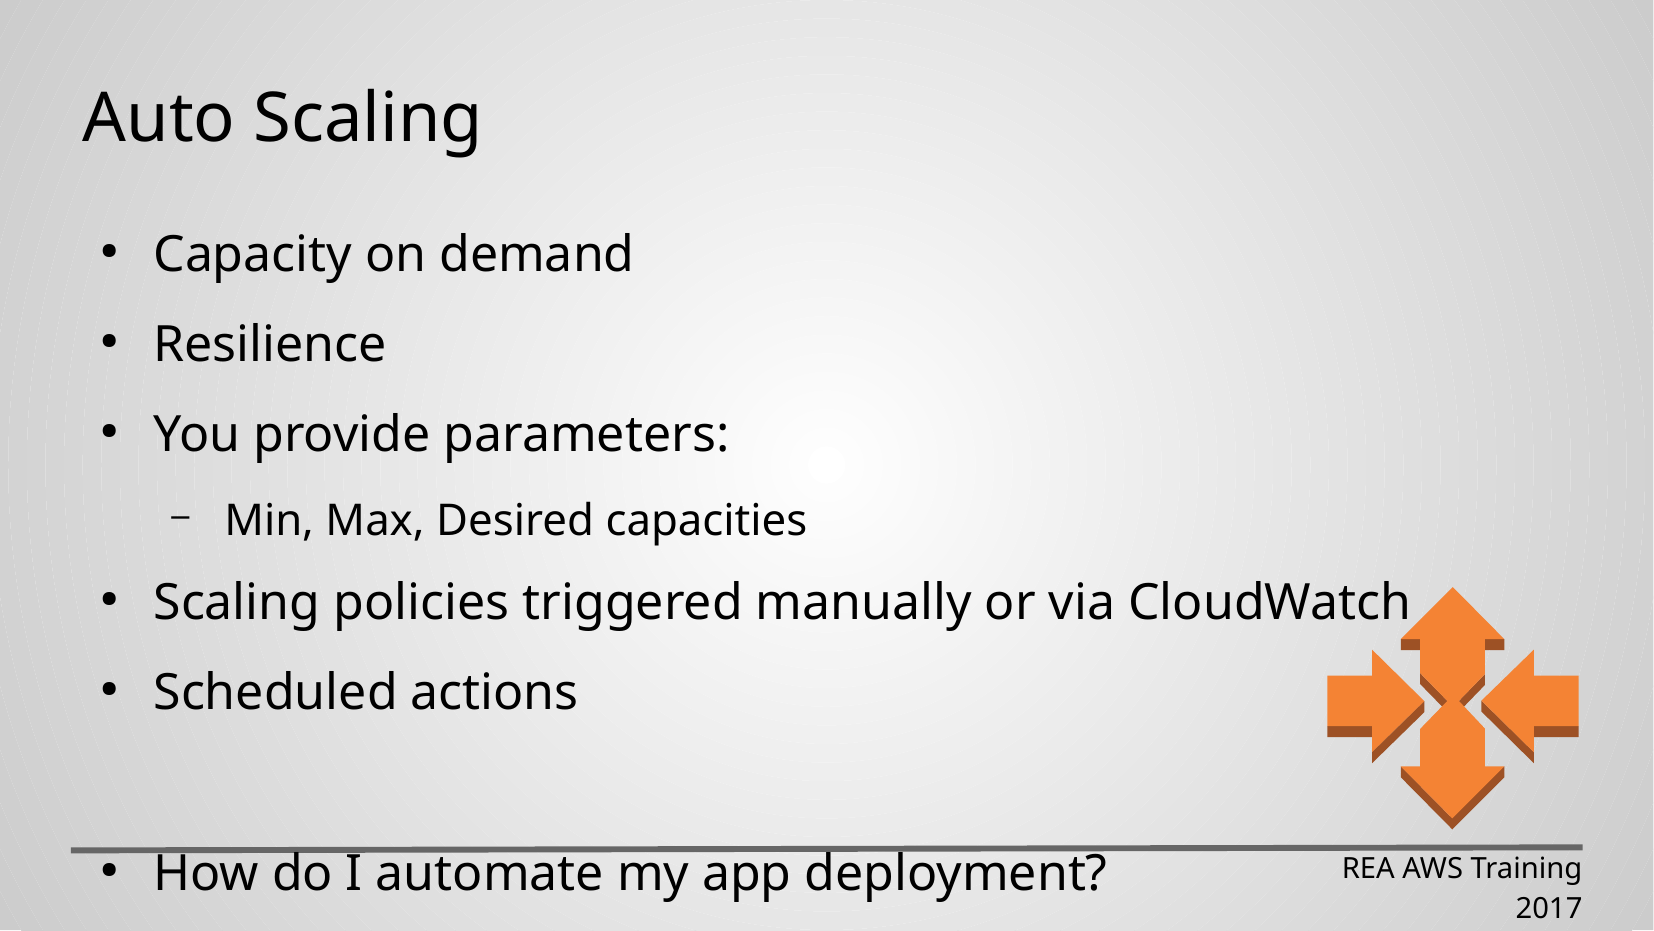

# Auto Scaling
Capacity on demand
Resilience
You provide parameters:
Min, Max, Desired capacities
Scaling policies triggered manually or via CloudWatch
Scheduled actions
How do I automate my app deployment?